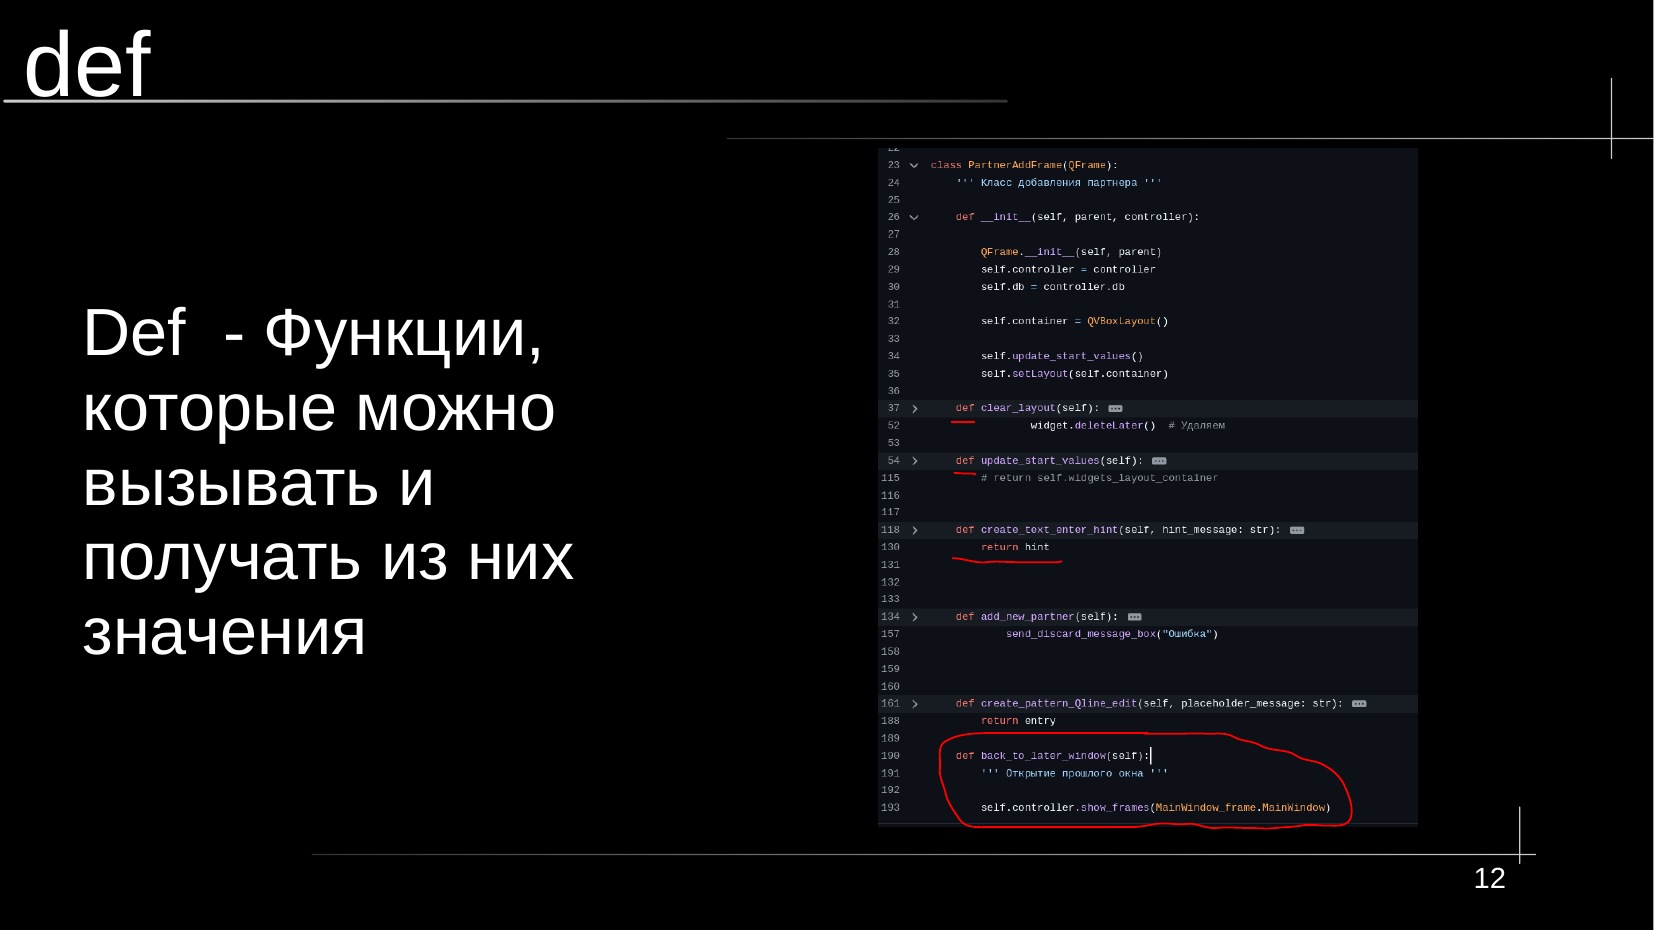

# def
Def - Функции, которые можно вызывать и получать из них значения
12